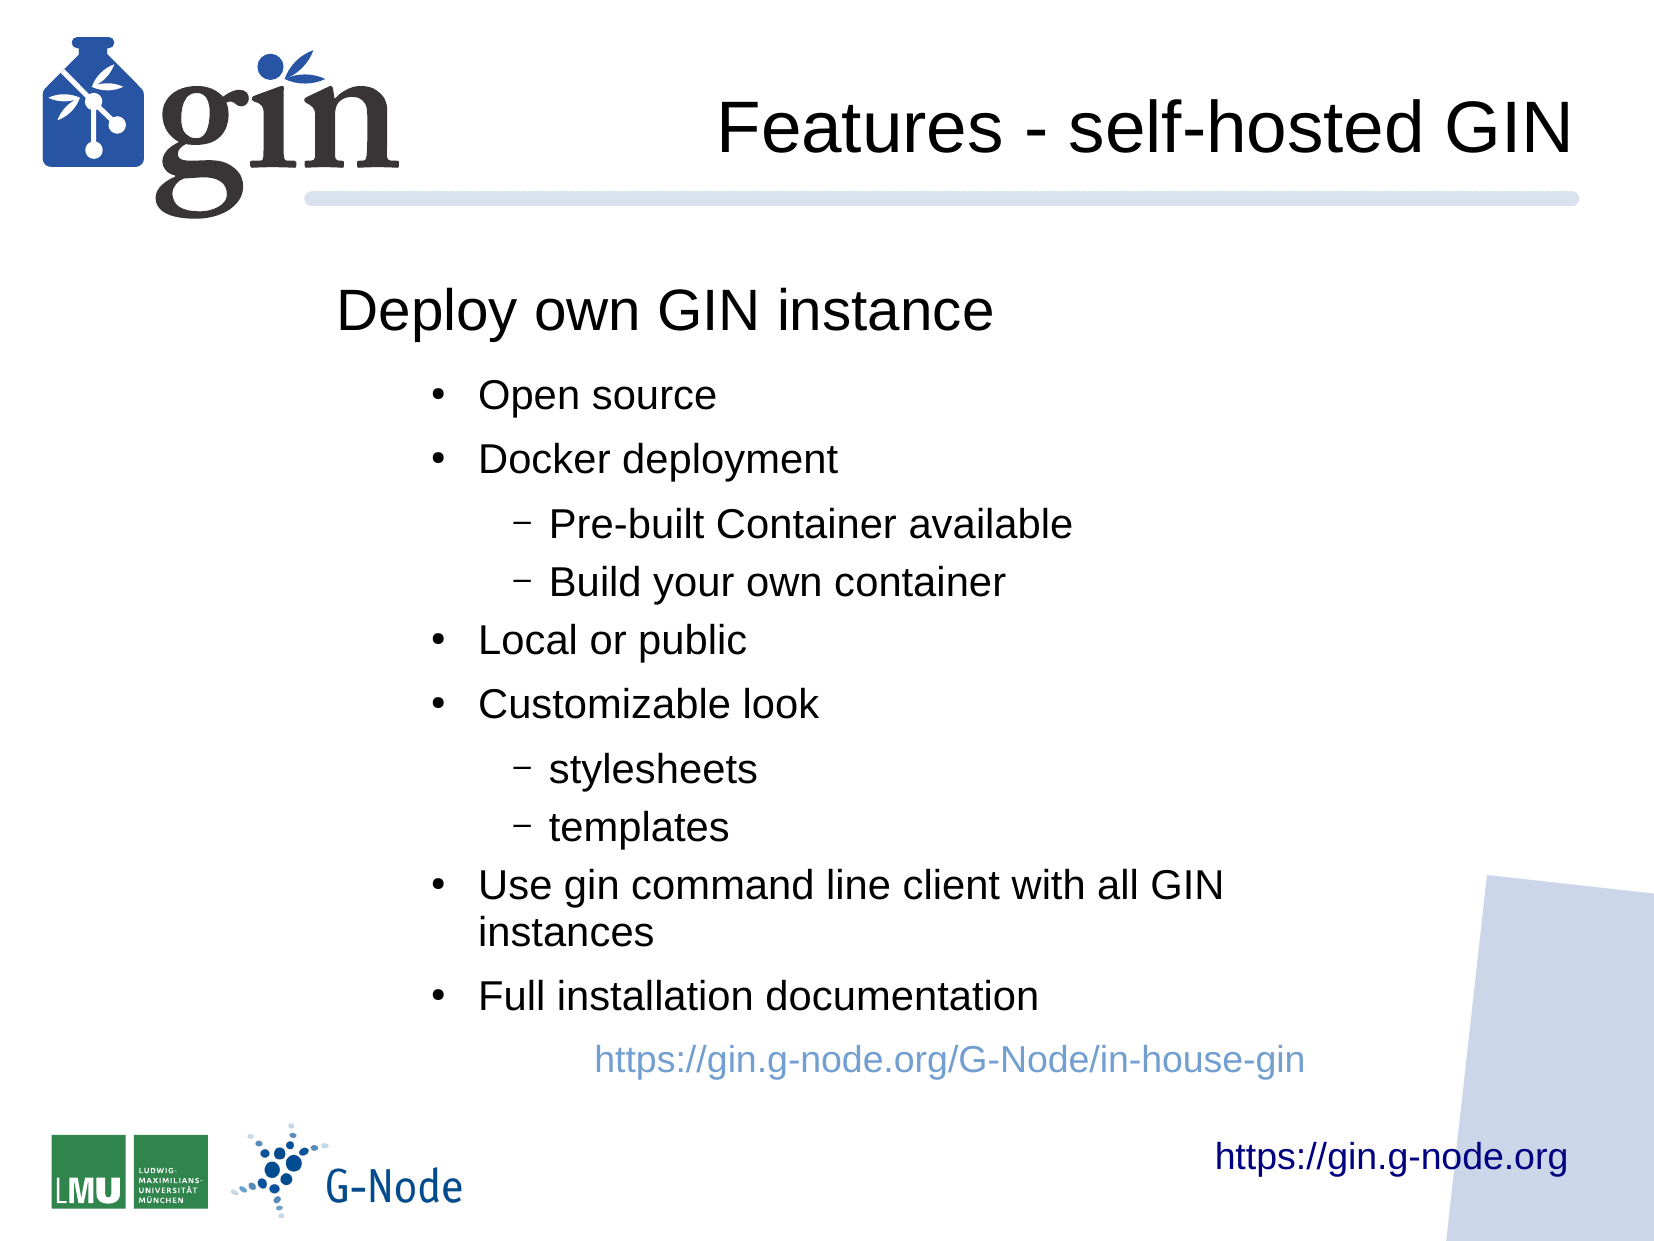

Features - self-hosted GIN
# Deploy own GIN instance
Open source
Docker deployment
Pre-built Container available
Build your own container
Local or public
Customizable look
stylesheets
templates
Use gin command line client with all GIN instances
Full installation documentation
https://gin.g-node.org/G-Node/in-house-gin
https://gin.g-node.org